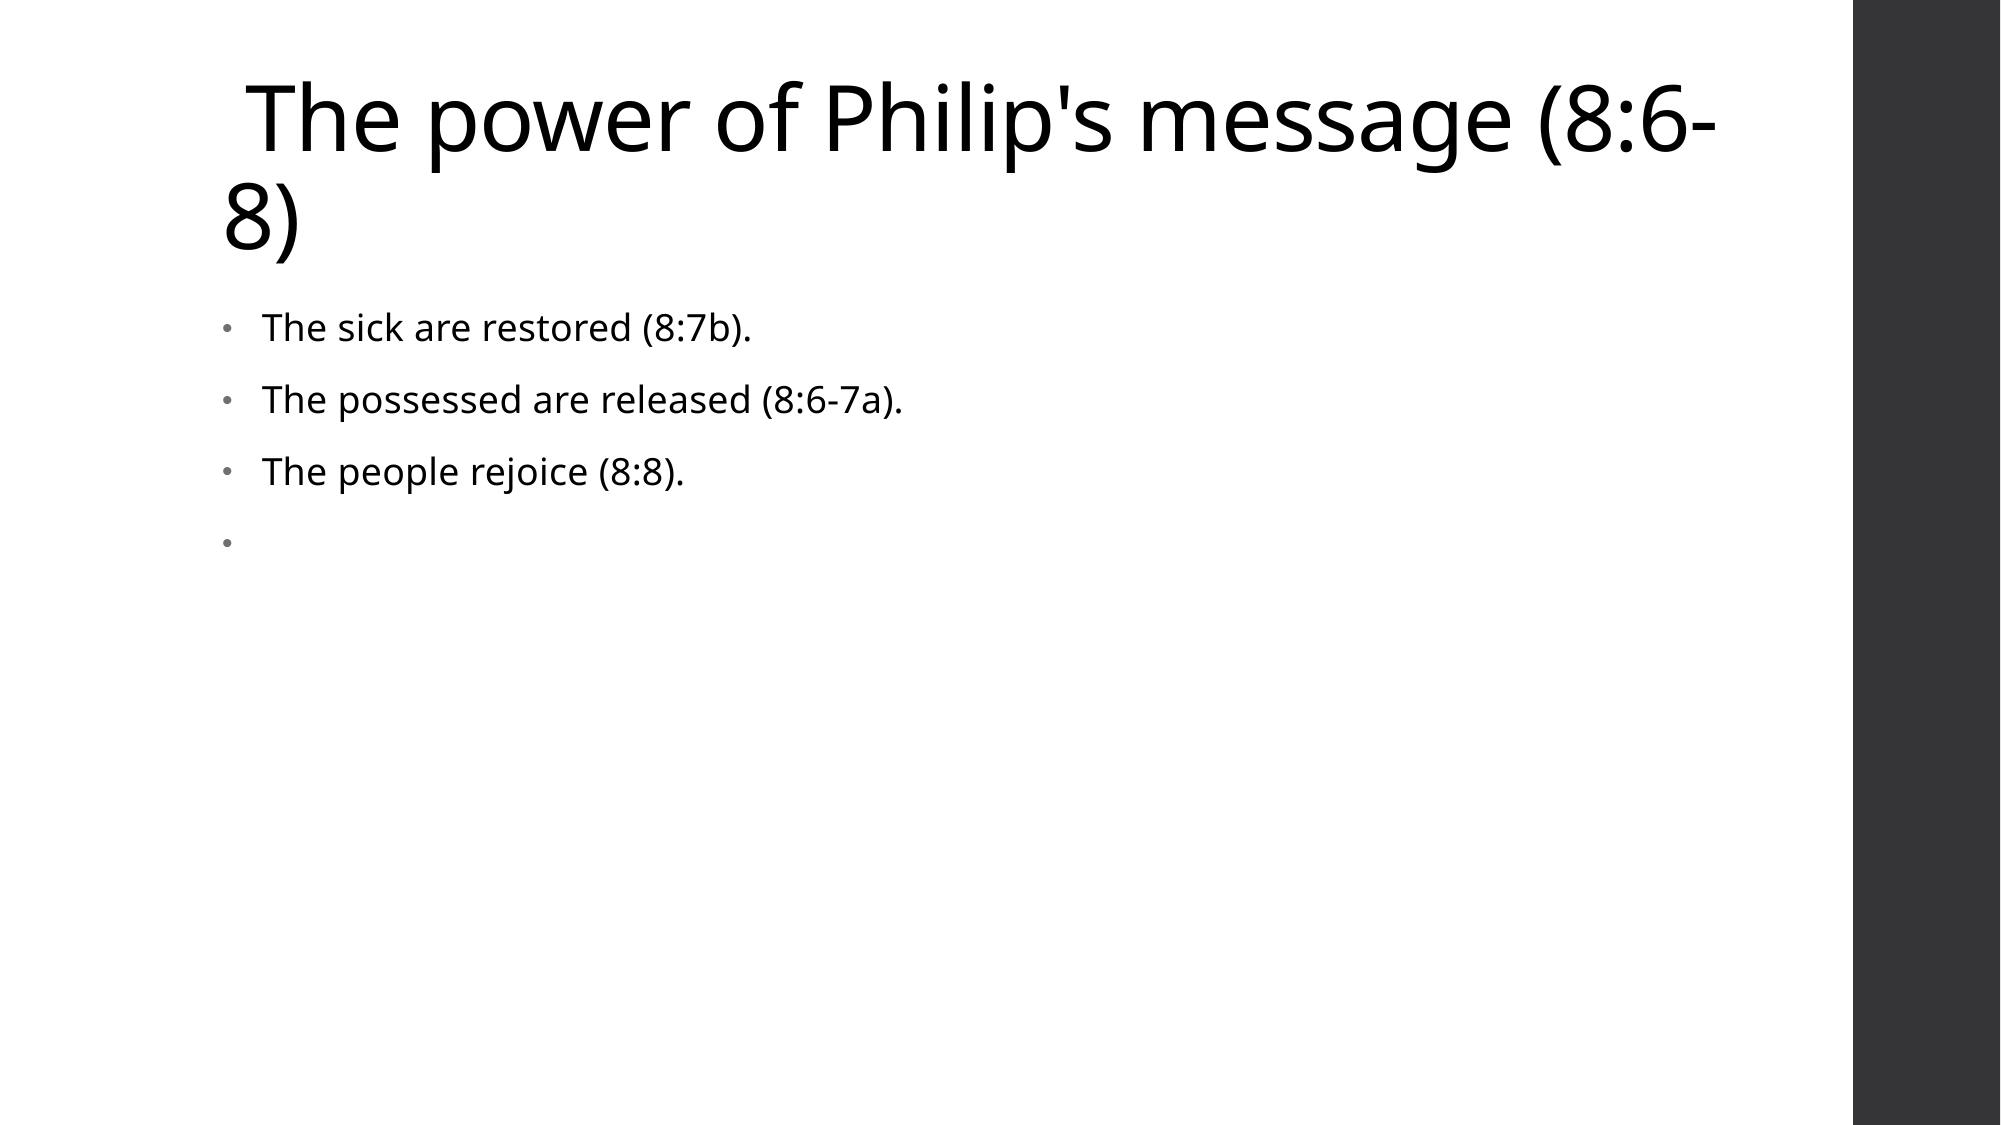

# The power of Philip's message (8:6-8)
 The sick are restored (8:7b).
 The possessed are released (8:6-7a).
 The people rejoice (8:8).